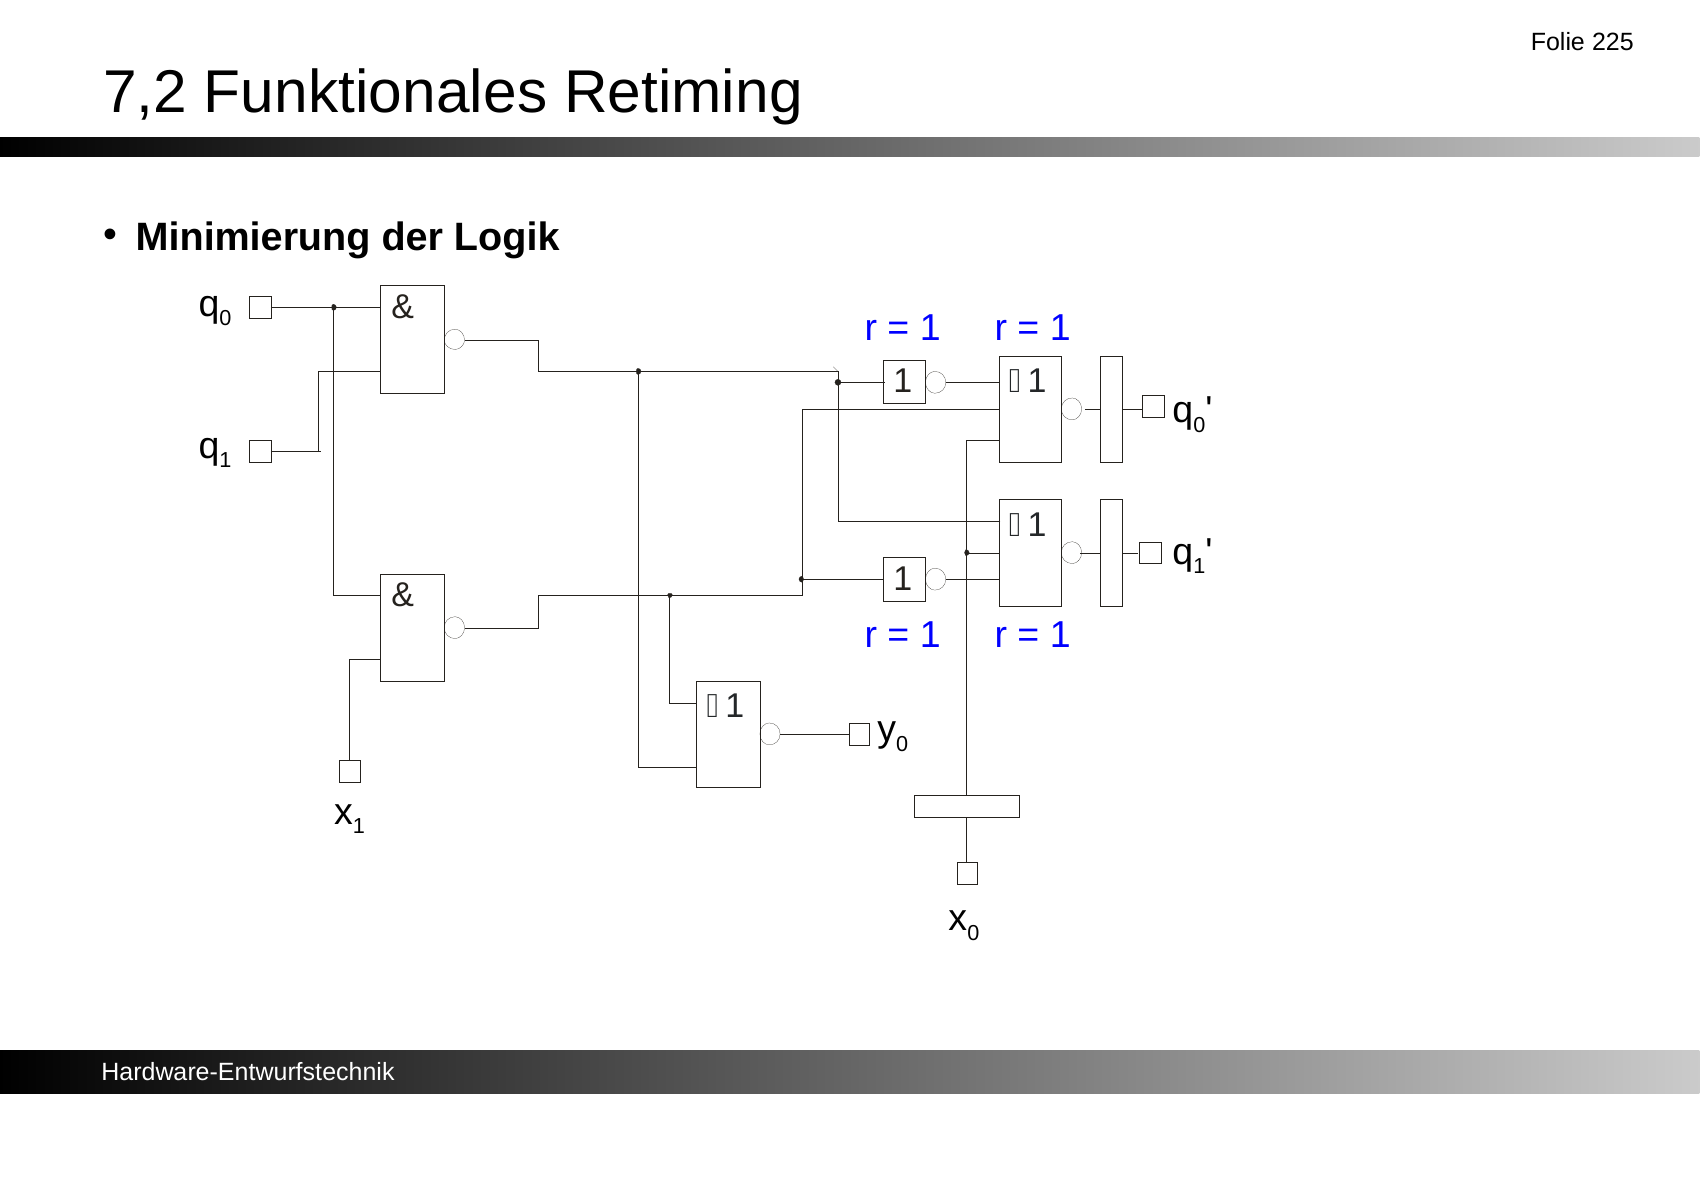

# 7,2 Funktionales Retiming
Minimierung der Logik
q0
r = 1
r = 1
q0'
q1
q1'
r = 1
r = 1
y0
x1
x0